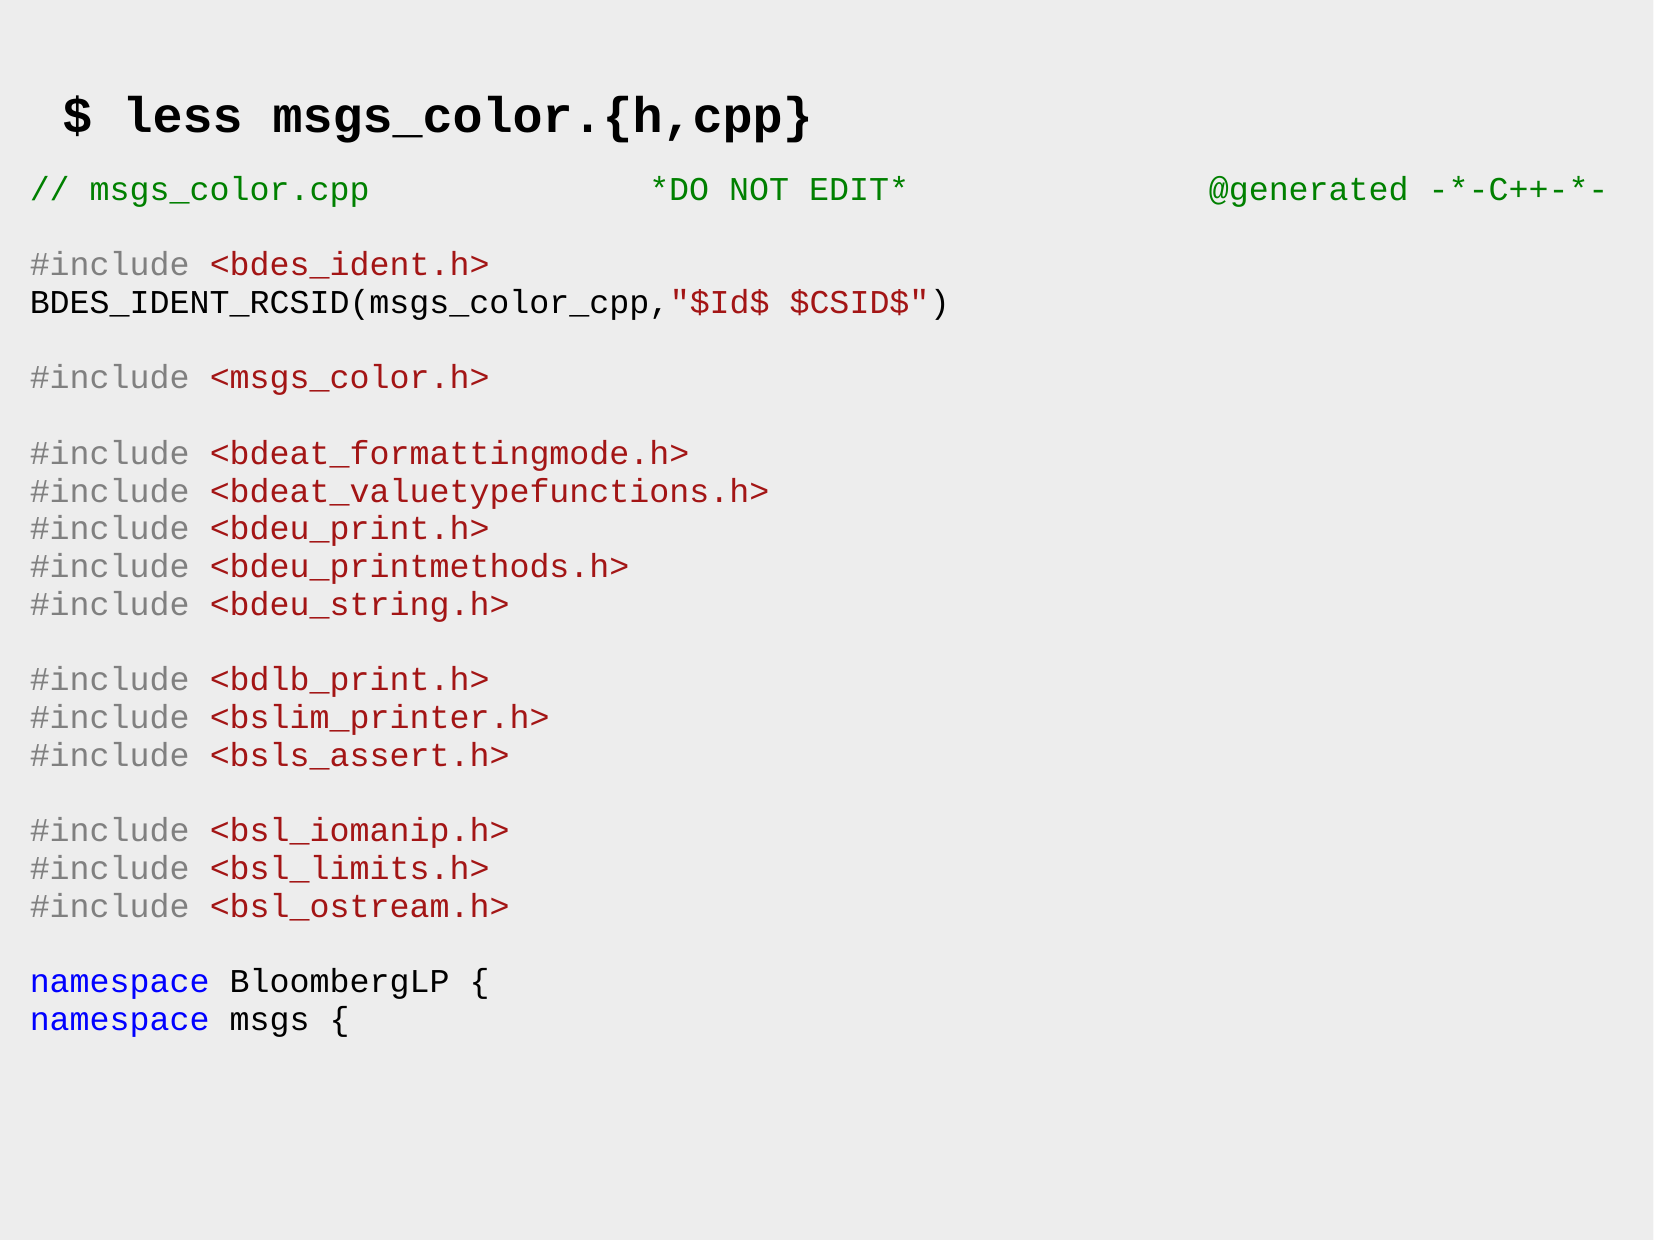

$ less msgs_color.{h,cpp}
// msgs_color.cpp *DO NOT EDIT* @generated -*-C++-*-
#include <bdes_ident.h>
BDES_IDENT_RCSID(msgs_color_cpp,"$Id$ $CSID$")
#include <msgs_color.h>
#include <bdeat_formattingmode.h>
#include <bdeat_valuetypefunctions.h>
#include <bdeu_print.h>
#include <bdeu_printmethods.h>
#include <bdeu_string.h>
#include <bdlb_print.h>
#include <bslim_printer.h>
#include <bsls_assert.h>
#include <bsl_iomanip.h>
#include <bsl_limits.h>
#include <bsl_ostream.h>
namespace BloombergLP {
namespace msgs {